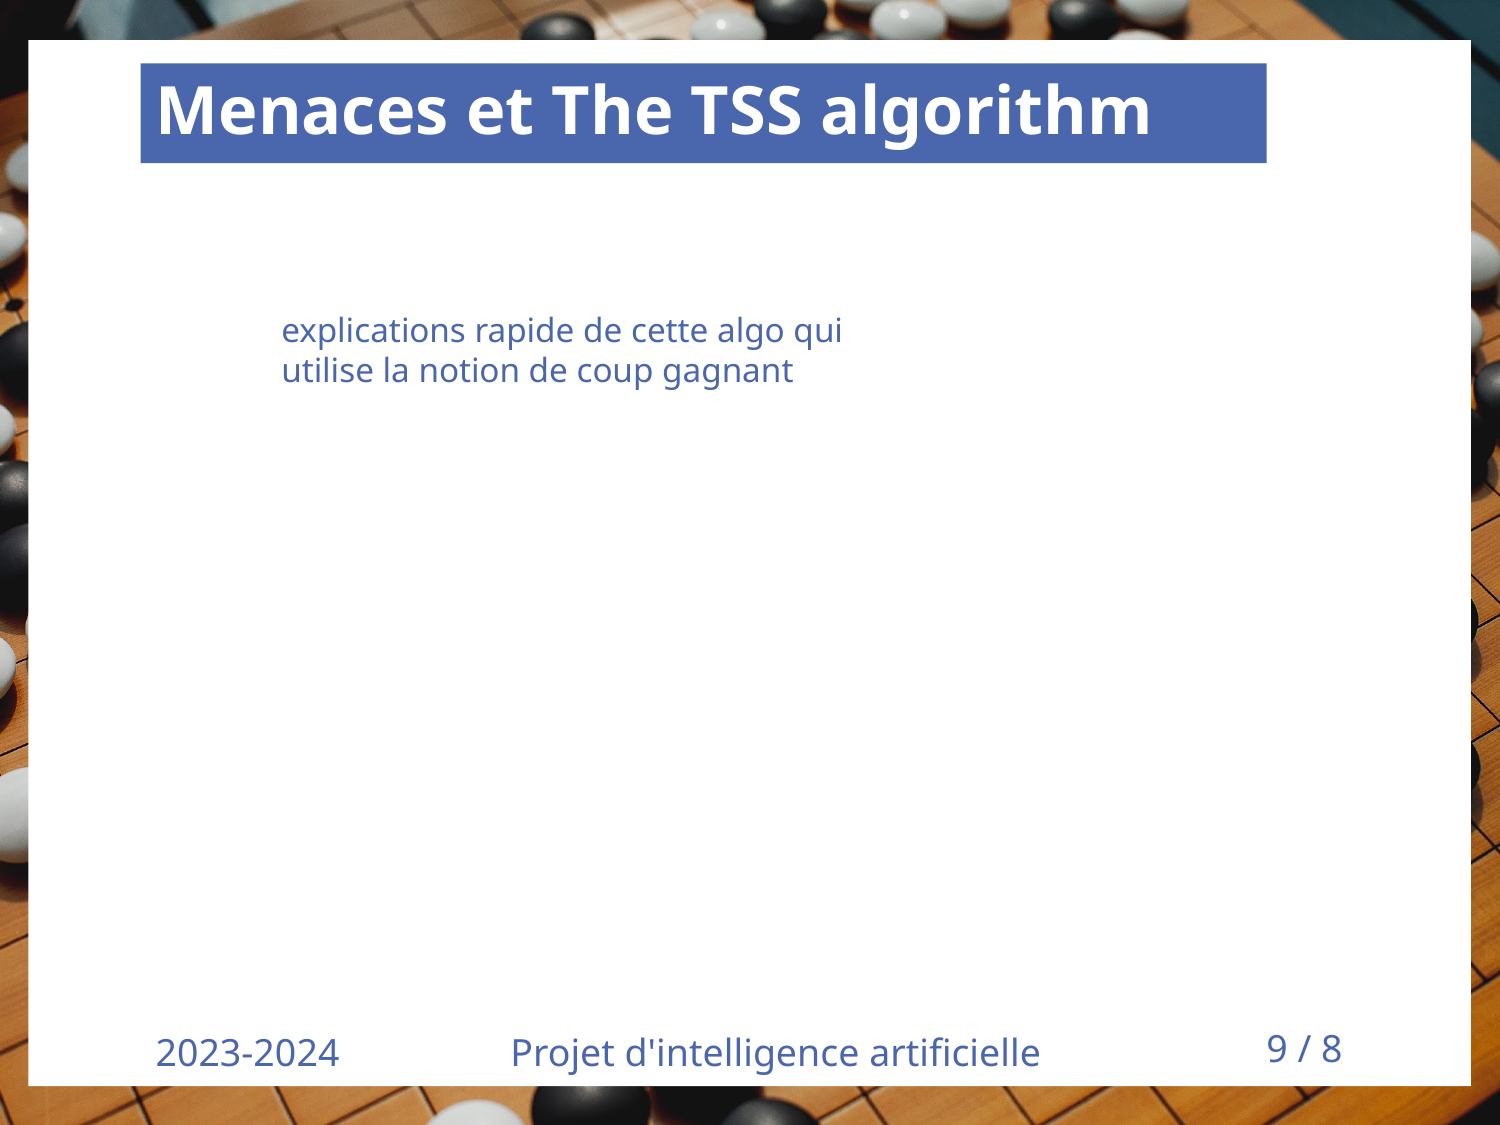

# Menaces et The TSS algorithm
explications rapide de cette algo qui utilise la notion de coup gagnant
2023-2024
Projet d'intelligence artificielle